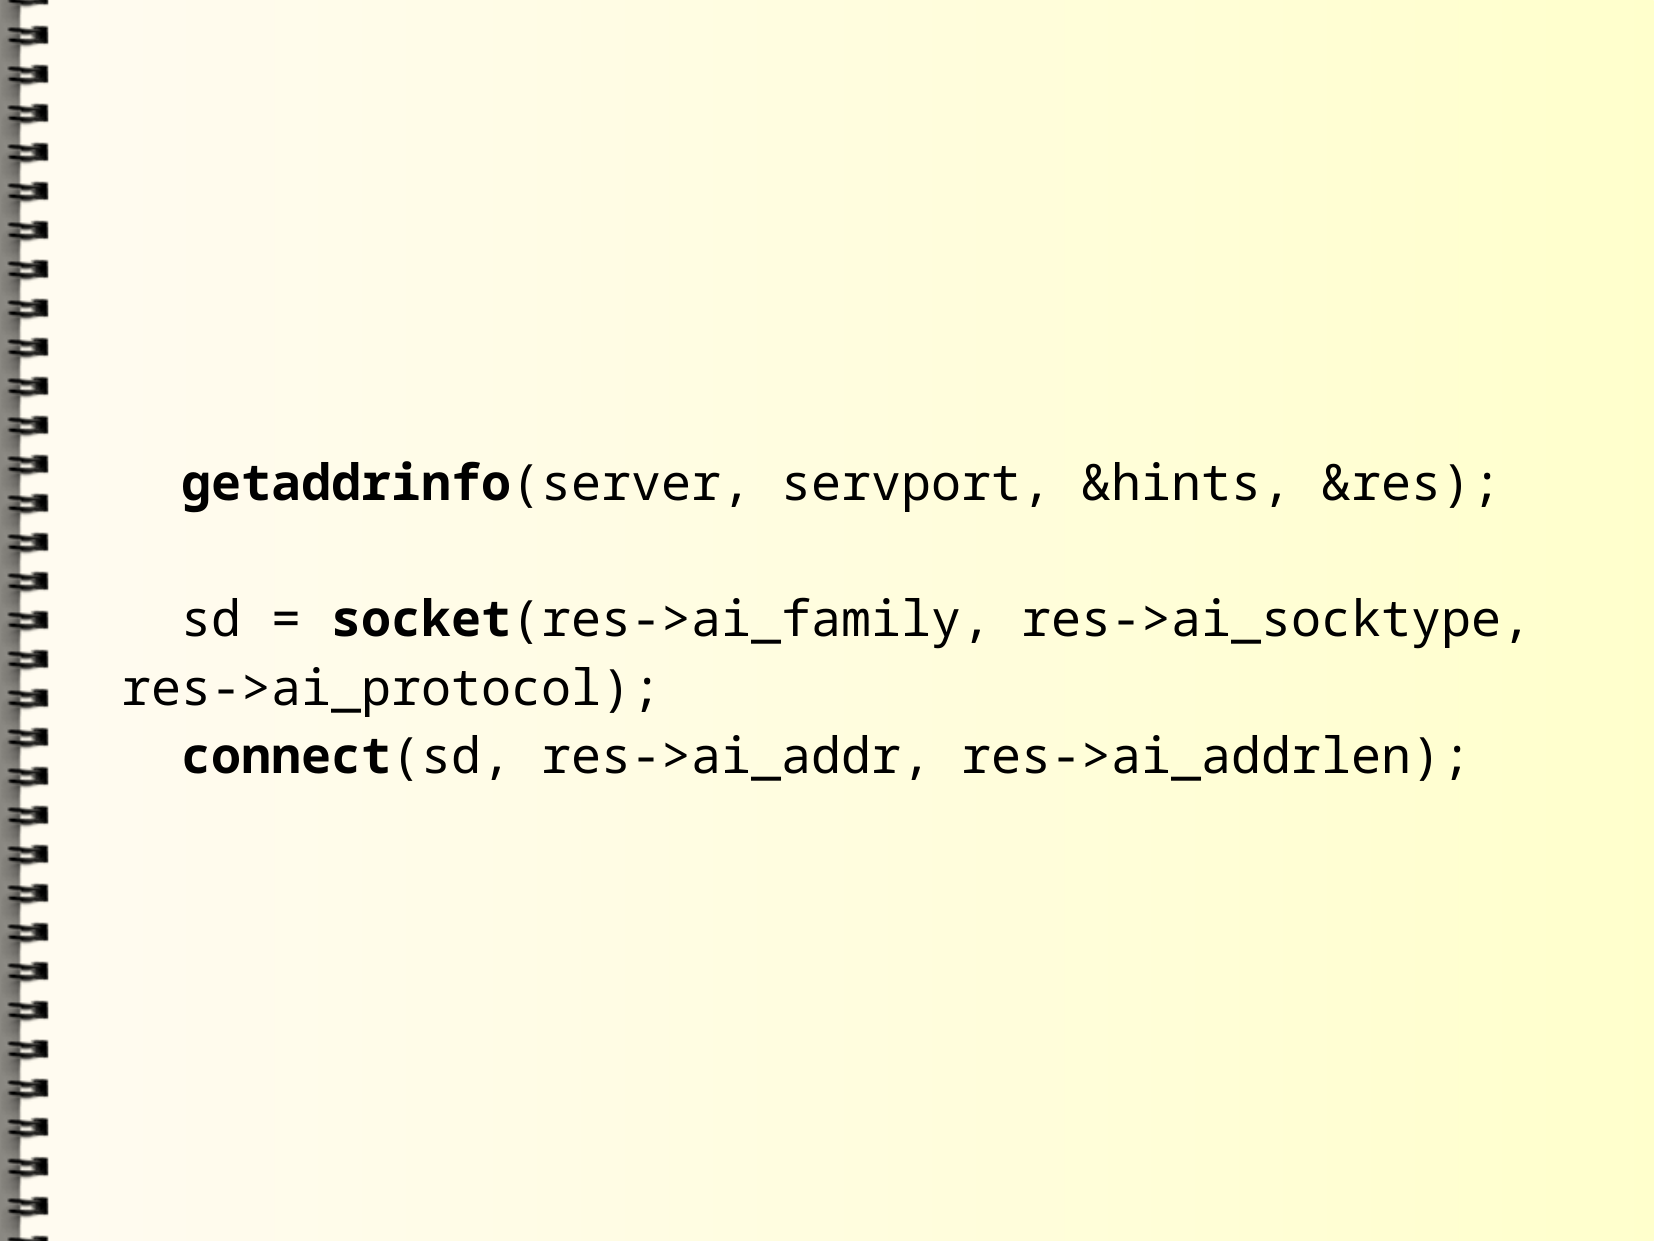

# getaddrinfo(server, servport, &hints, &res);
 sd = socket(res->ai_family, res->ai_socktype, res->ai_protocol);
 connect(sd, res->ai_addr, res->ai_addrlen);